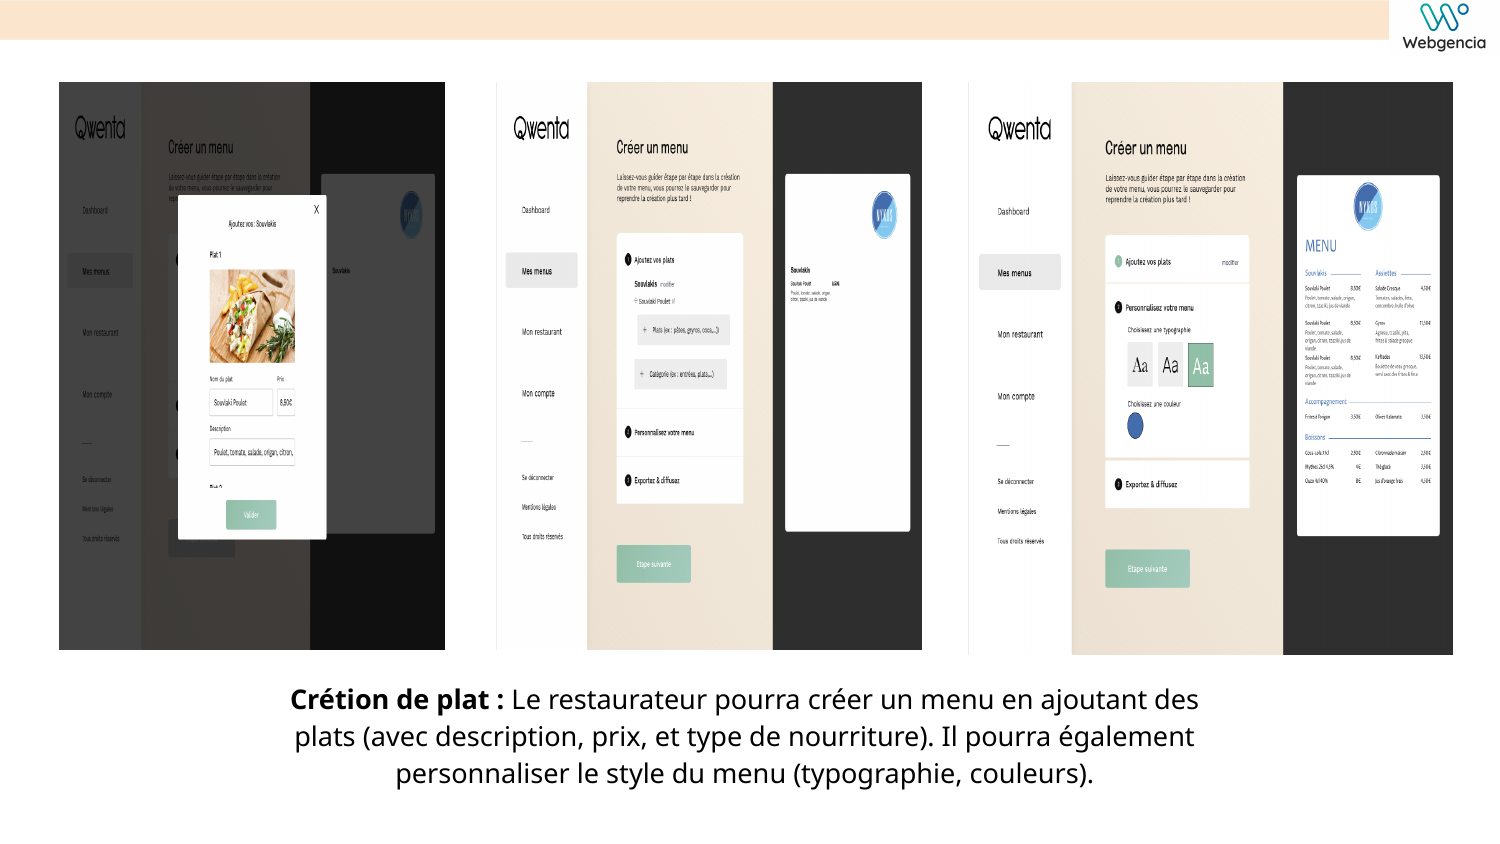

#
Crétion de plat : Le restaurateur pourra créer un menu en ajoutant des plats (avec description, prix, et type de nourriture). Il pourra également personnaliser le style du menu (typographie, couleurs).